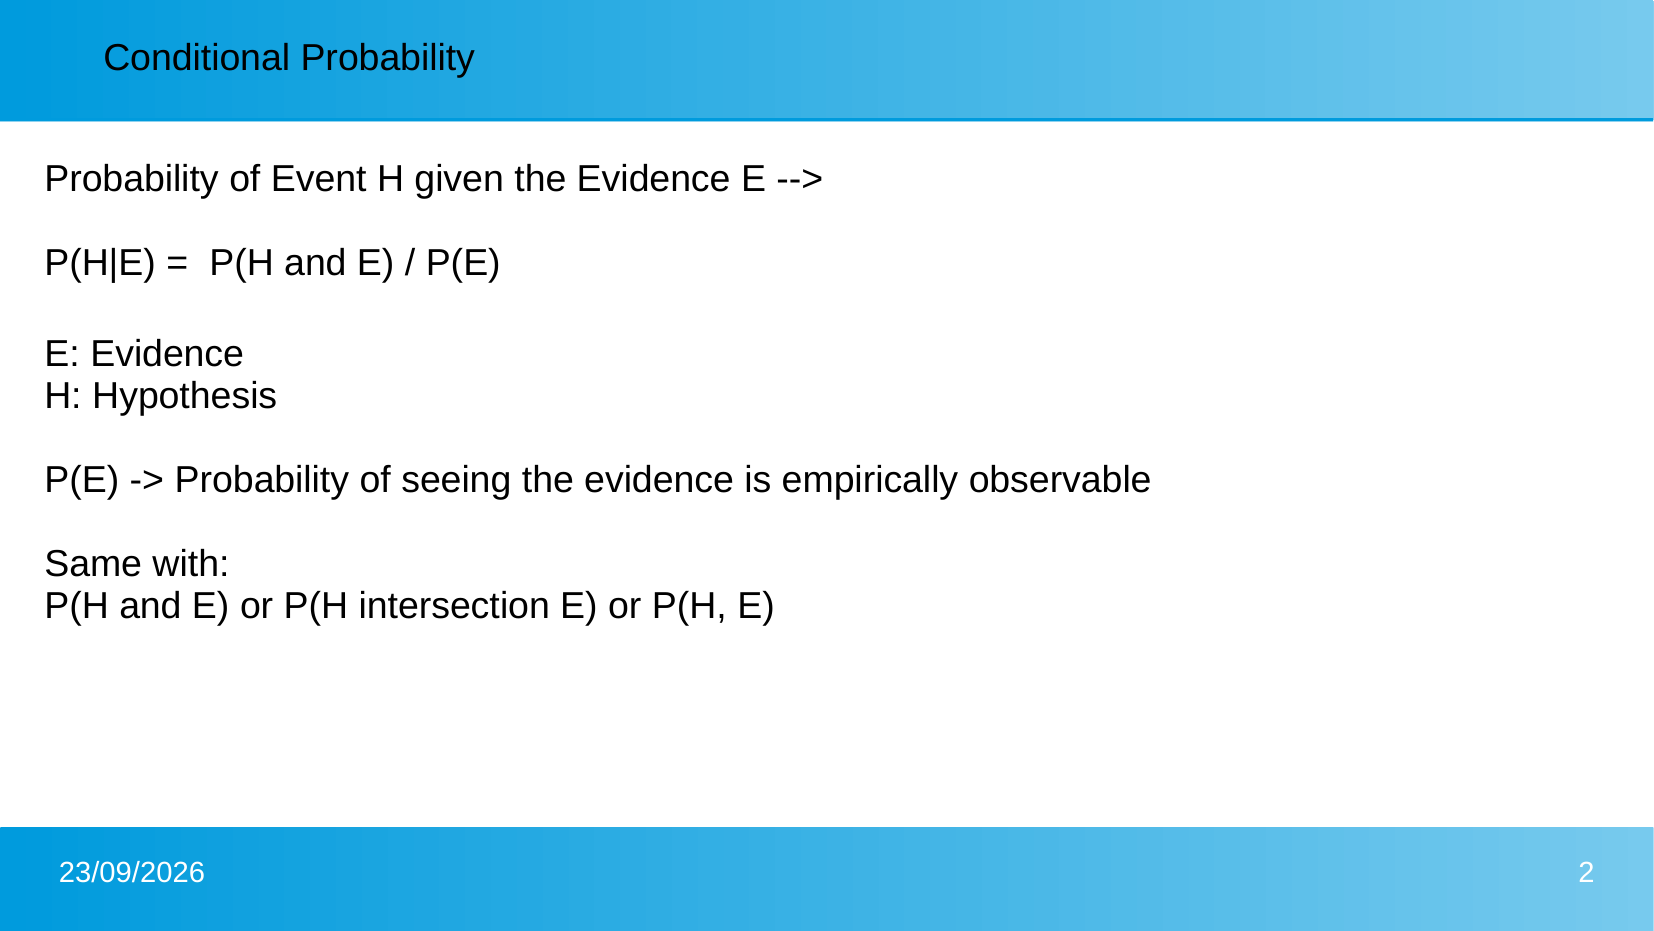

Conditional Probability
Probability of Event H given the Evidence E -->
P(H|E) = P(H and E) / P(E)
E: Evidence
H: Hypothesis
P(E) -> Probability of seeing the evidence is empirically observable
Same with:
P(H and E) or P(H intersection E) or P(H, E)
2